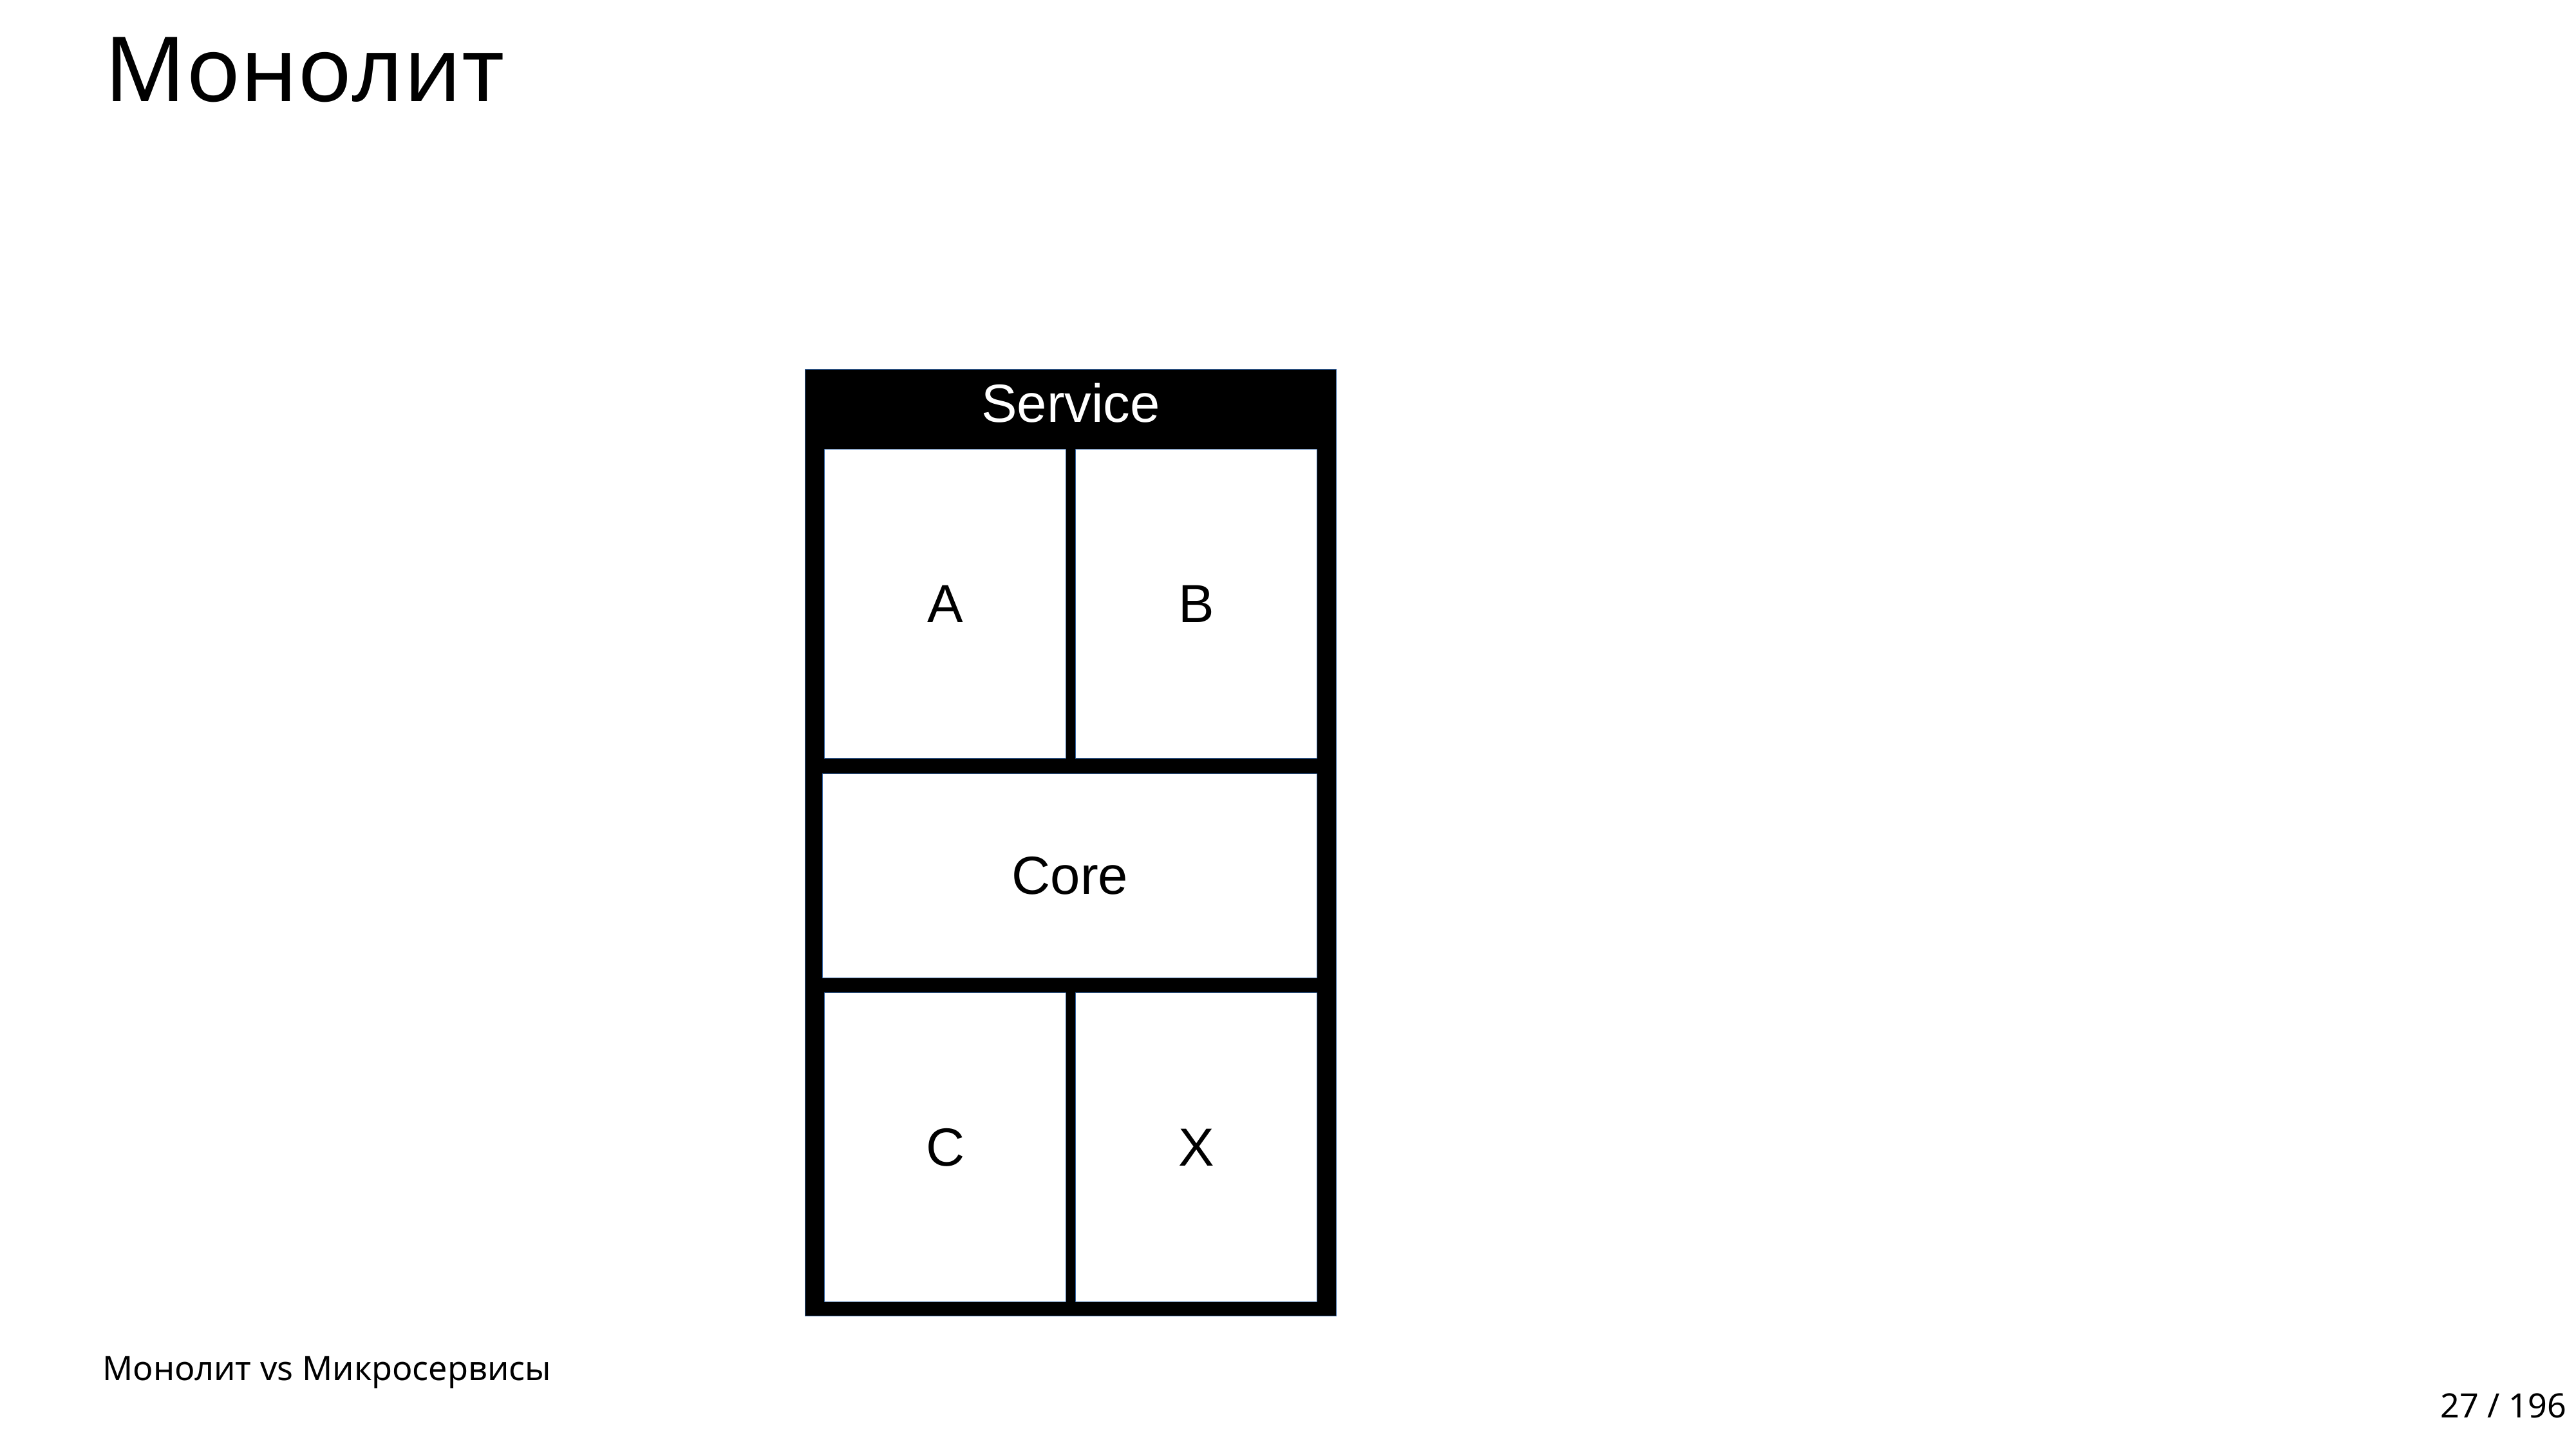

Монолит
Service
A
B
Core
C
X
# Монолит vs Микросервисы